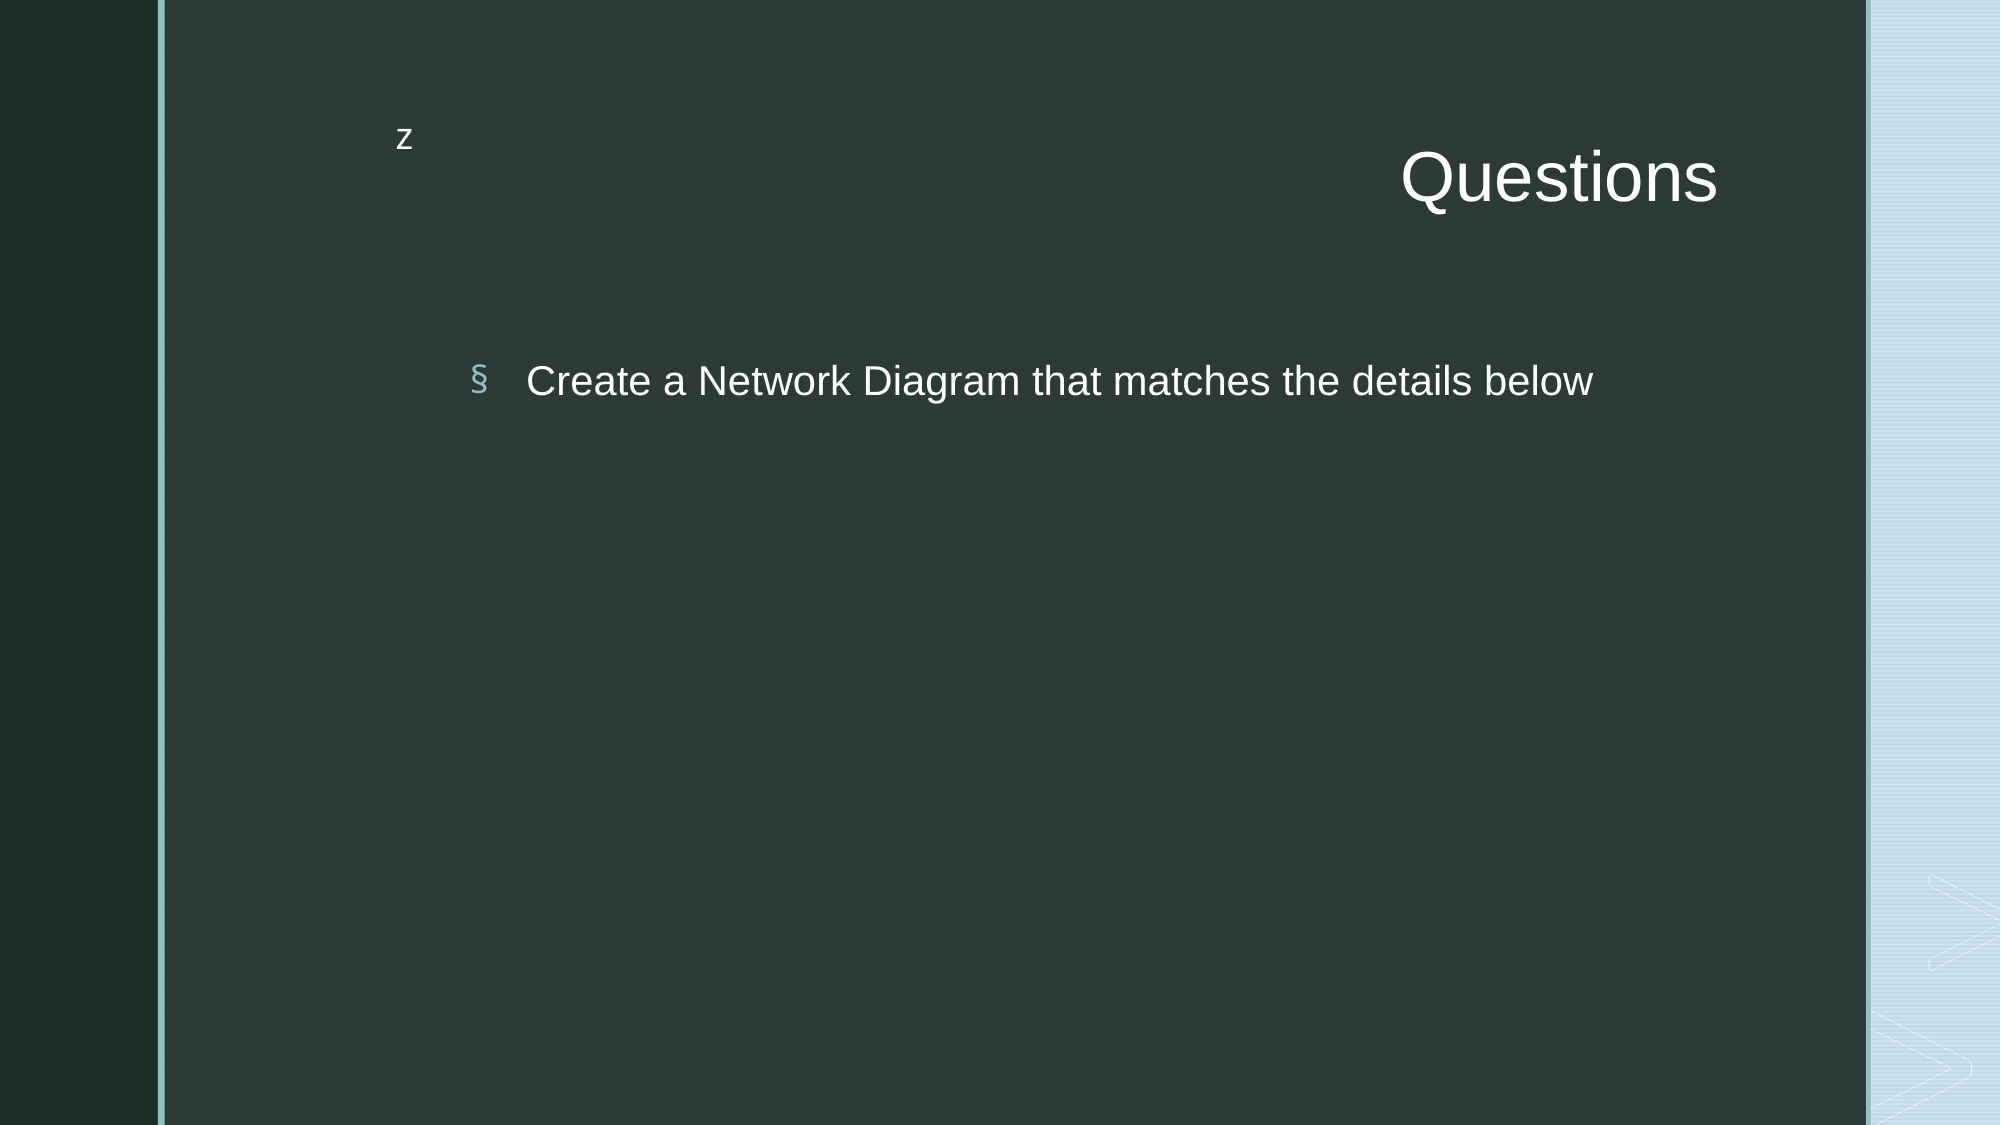

# Questions
Create a Network Diagram that matches the details below